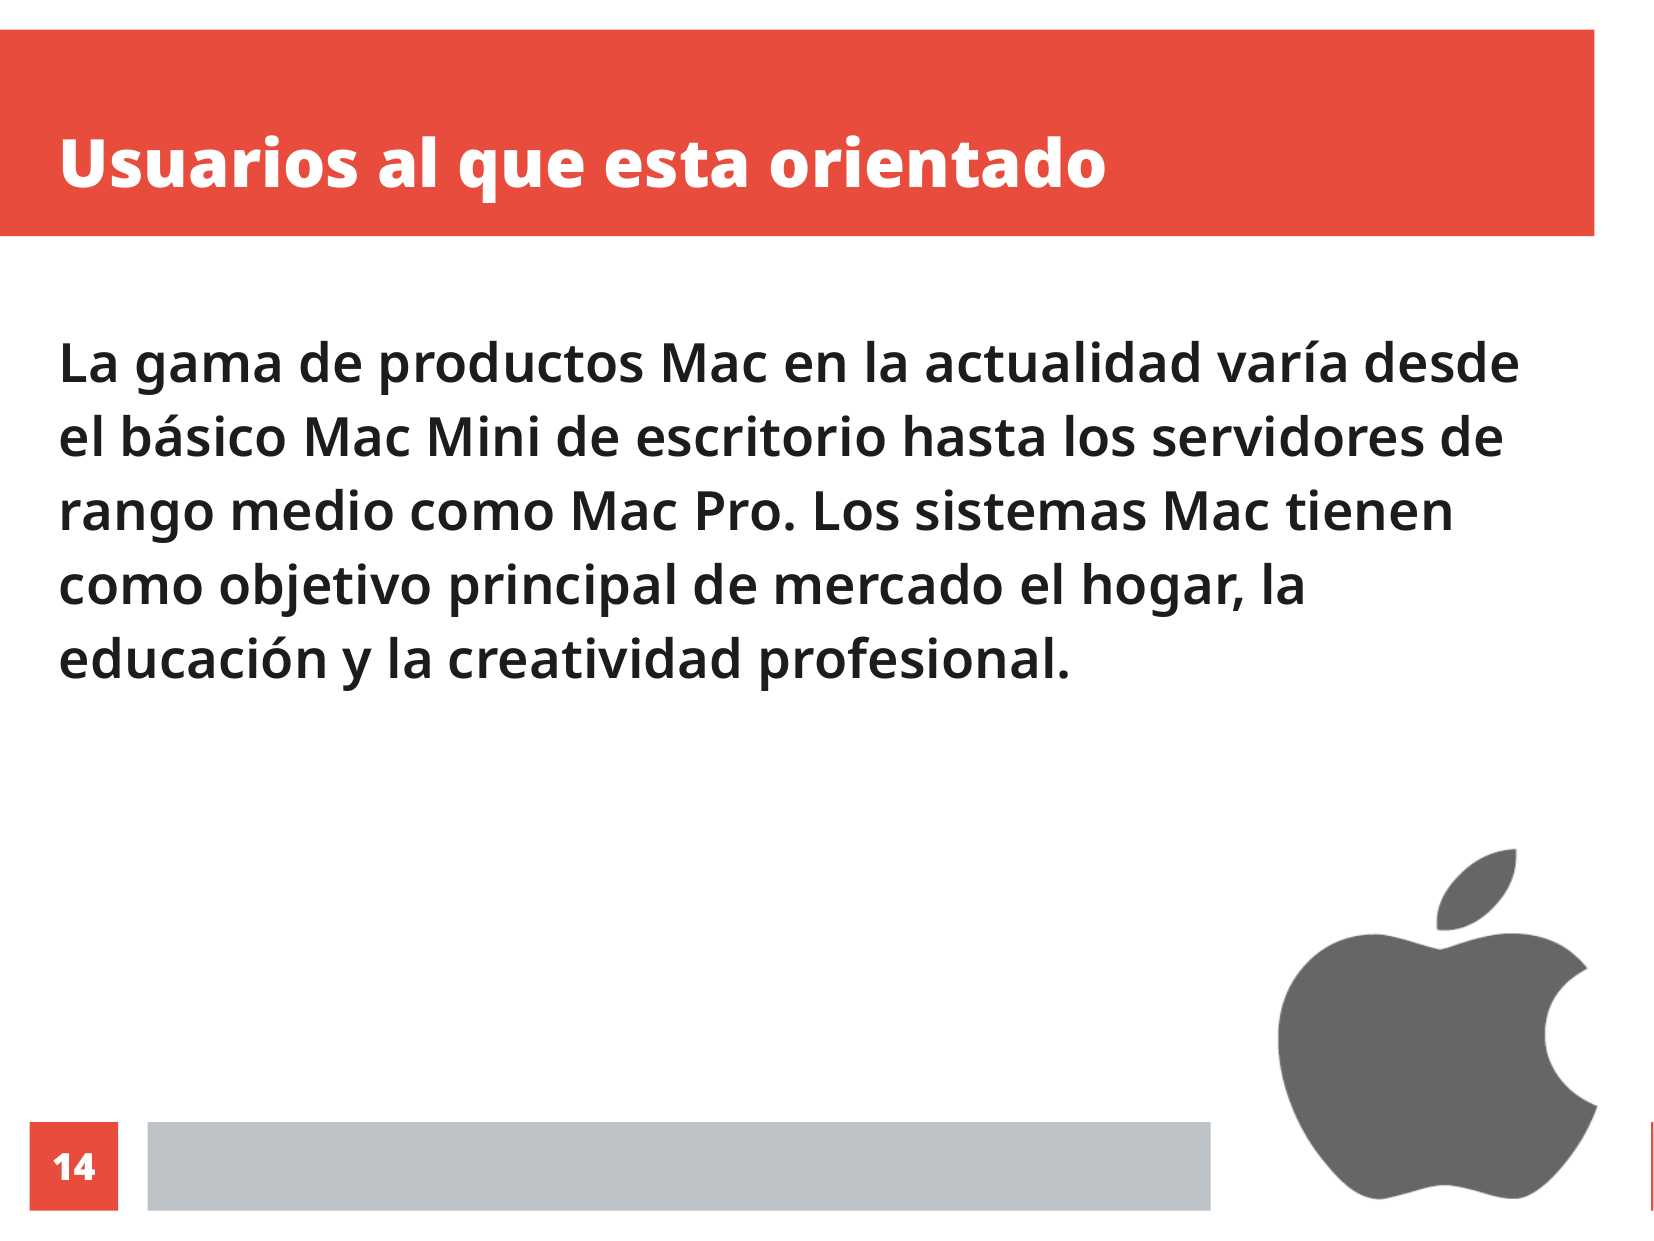

# Usuarios al que esta orientado
La gama de productos Mac en la actualidad varía desde el básico Mac Mini de escritorio hasta los servidores de rango medio como Mac Pro. Los sistemas Mac tienen como objetivo principal de mercado el hogar, la educación y la creatividad profesional.
14